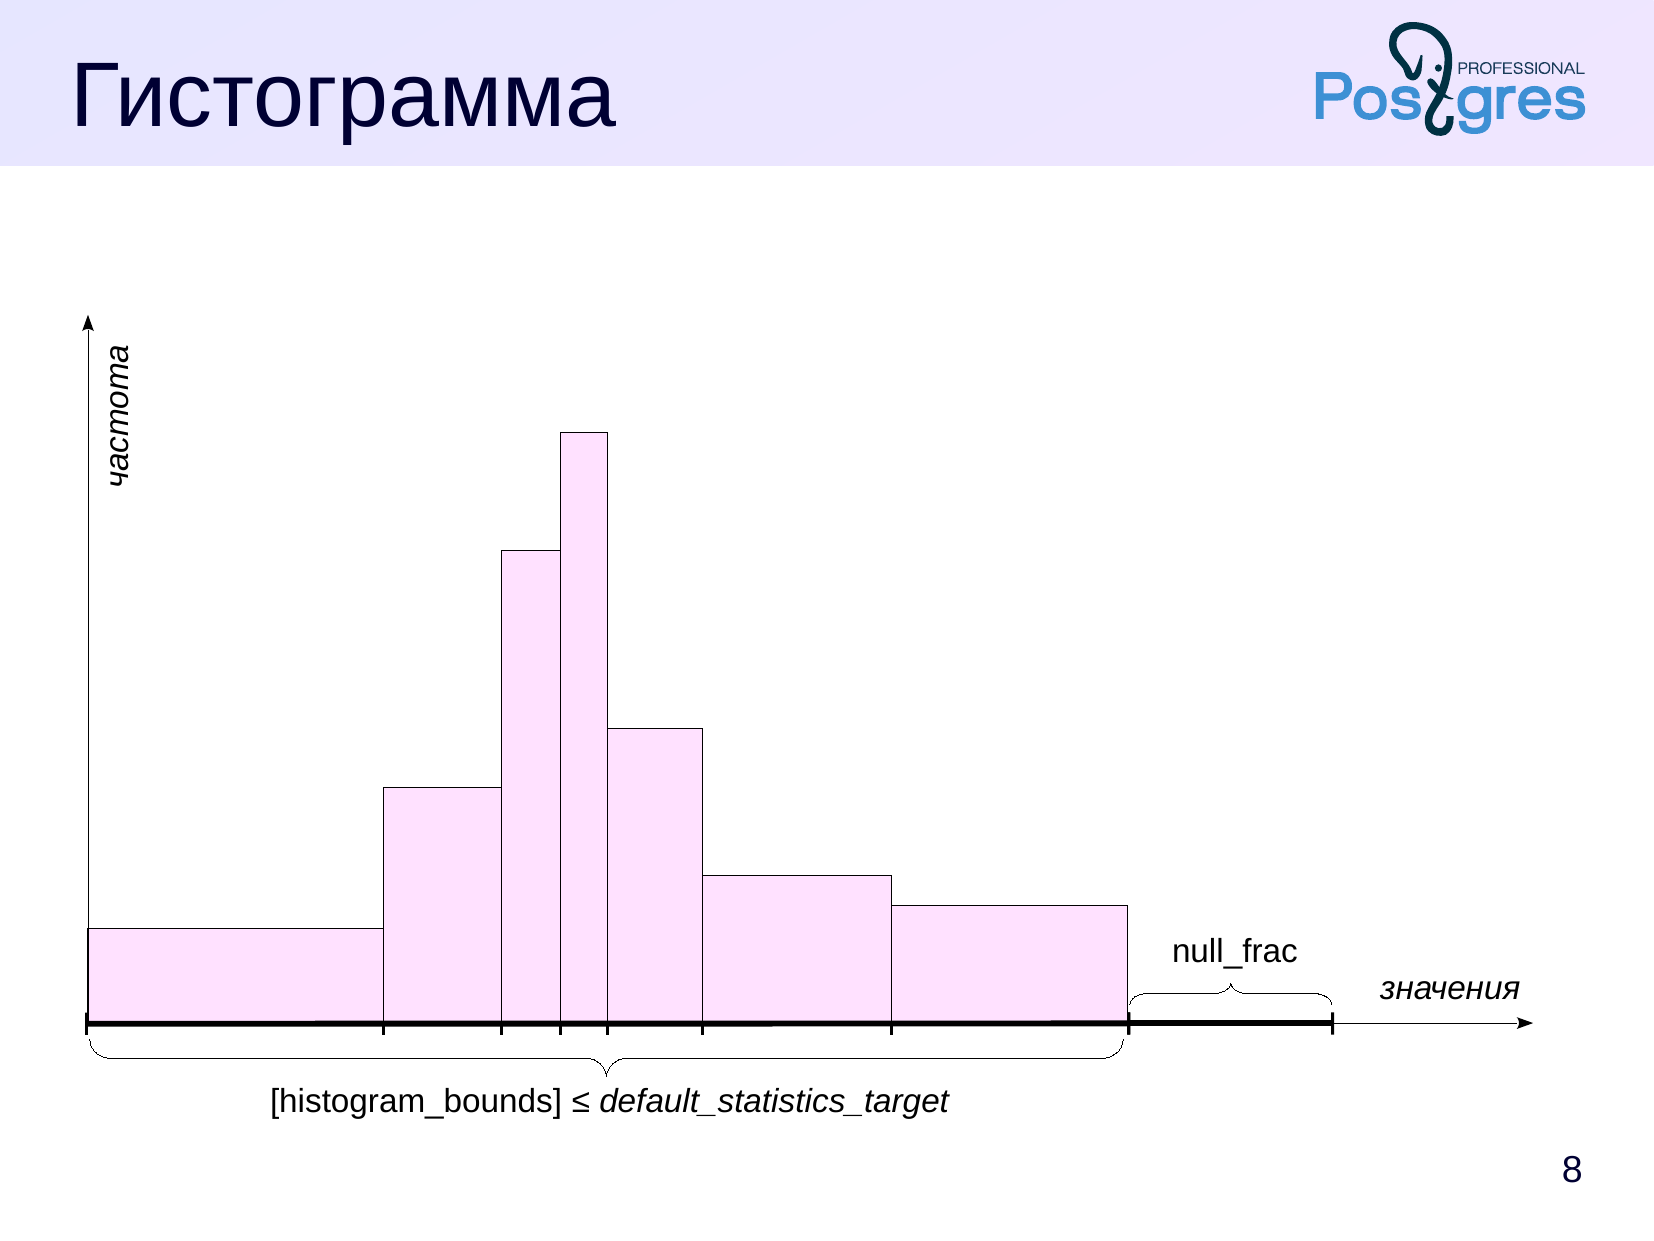

# Гистограмма
частота
null_frac
значения
[histogram_bounds] ≤ default_statistics_target